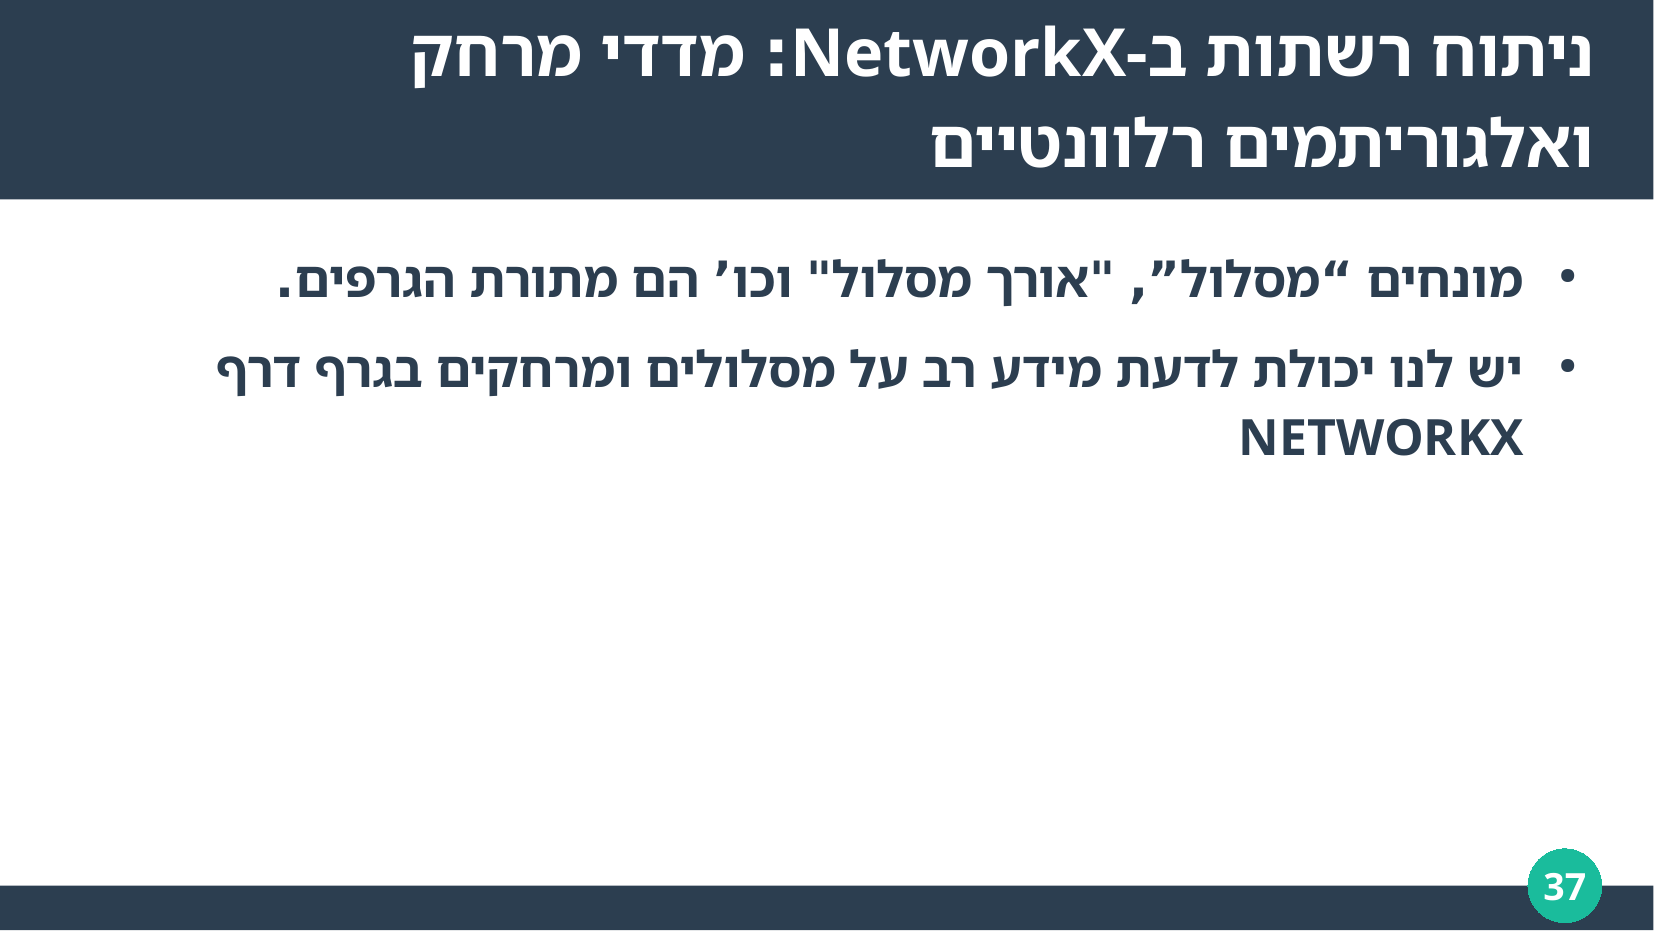

# ניתוח רשתות ב-NetworkX: מדדי מרחק ואלגוריתמים רלוונטיים
מונחים “מסלול”, "אורך מסלול" וכו’ הם מתורת הגרפים.
יש לנו יכולת לדעת מידע רב על מסלולים ומרחקים בגרף דרף NETWORKX
37